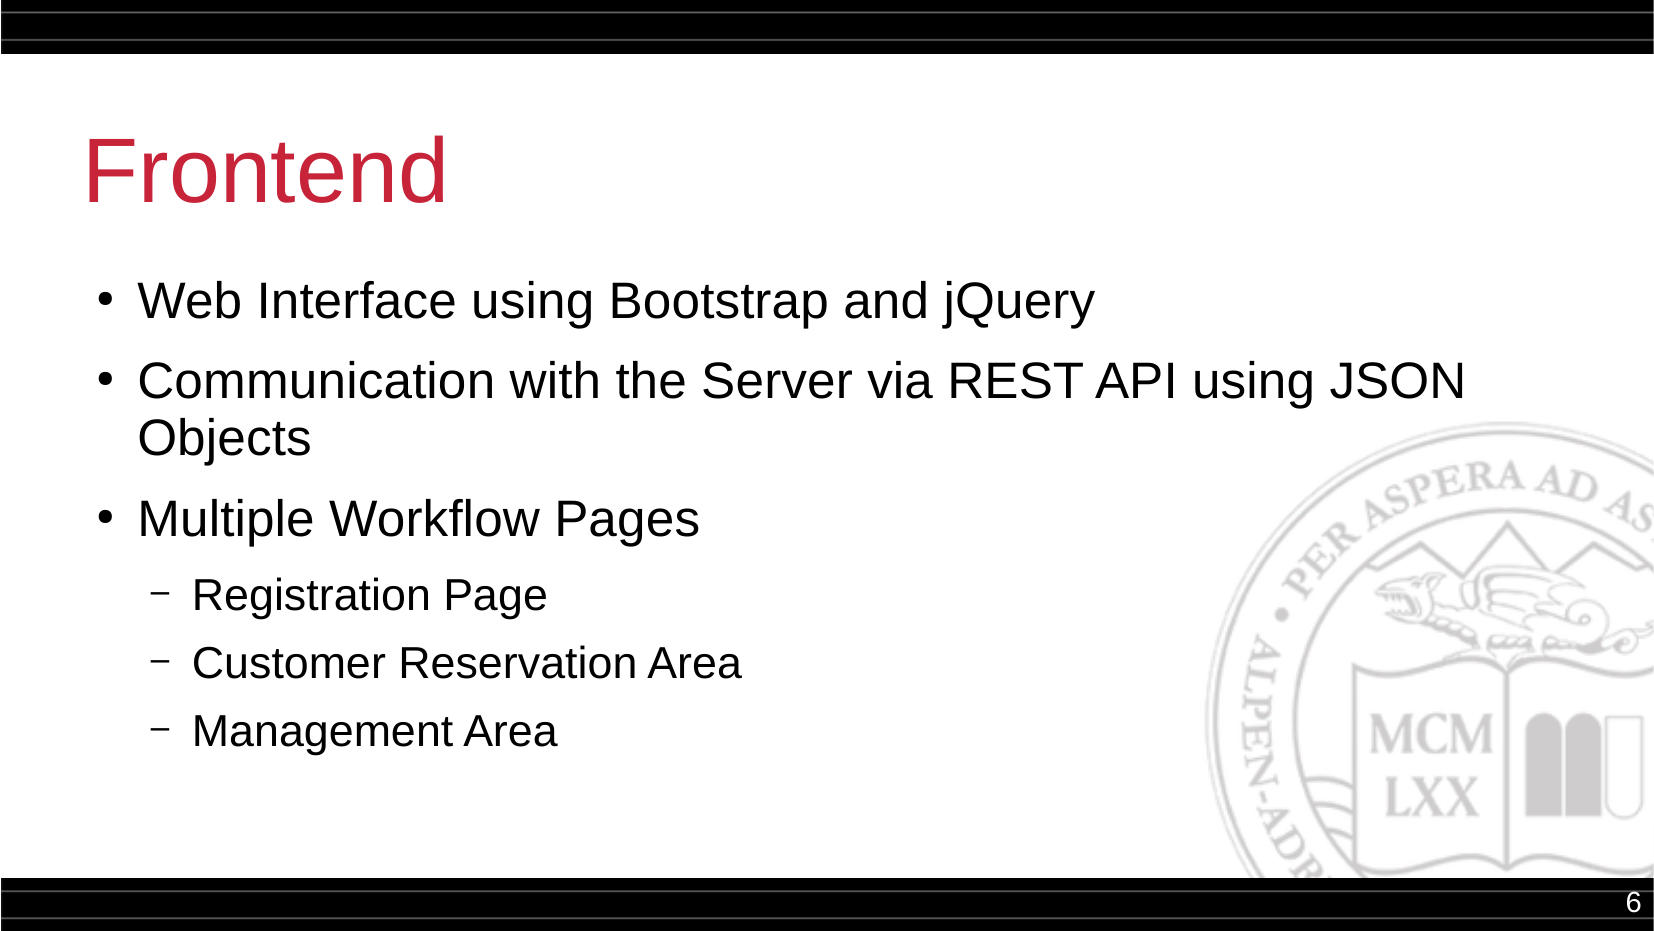

# Frontend
Web Interface using Bootstrap and jQuery
Communication with the Server via REST API using JSON Objects
Multiple Workflow Pages
Registration Page
Customer Reservation Area
Management Area